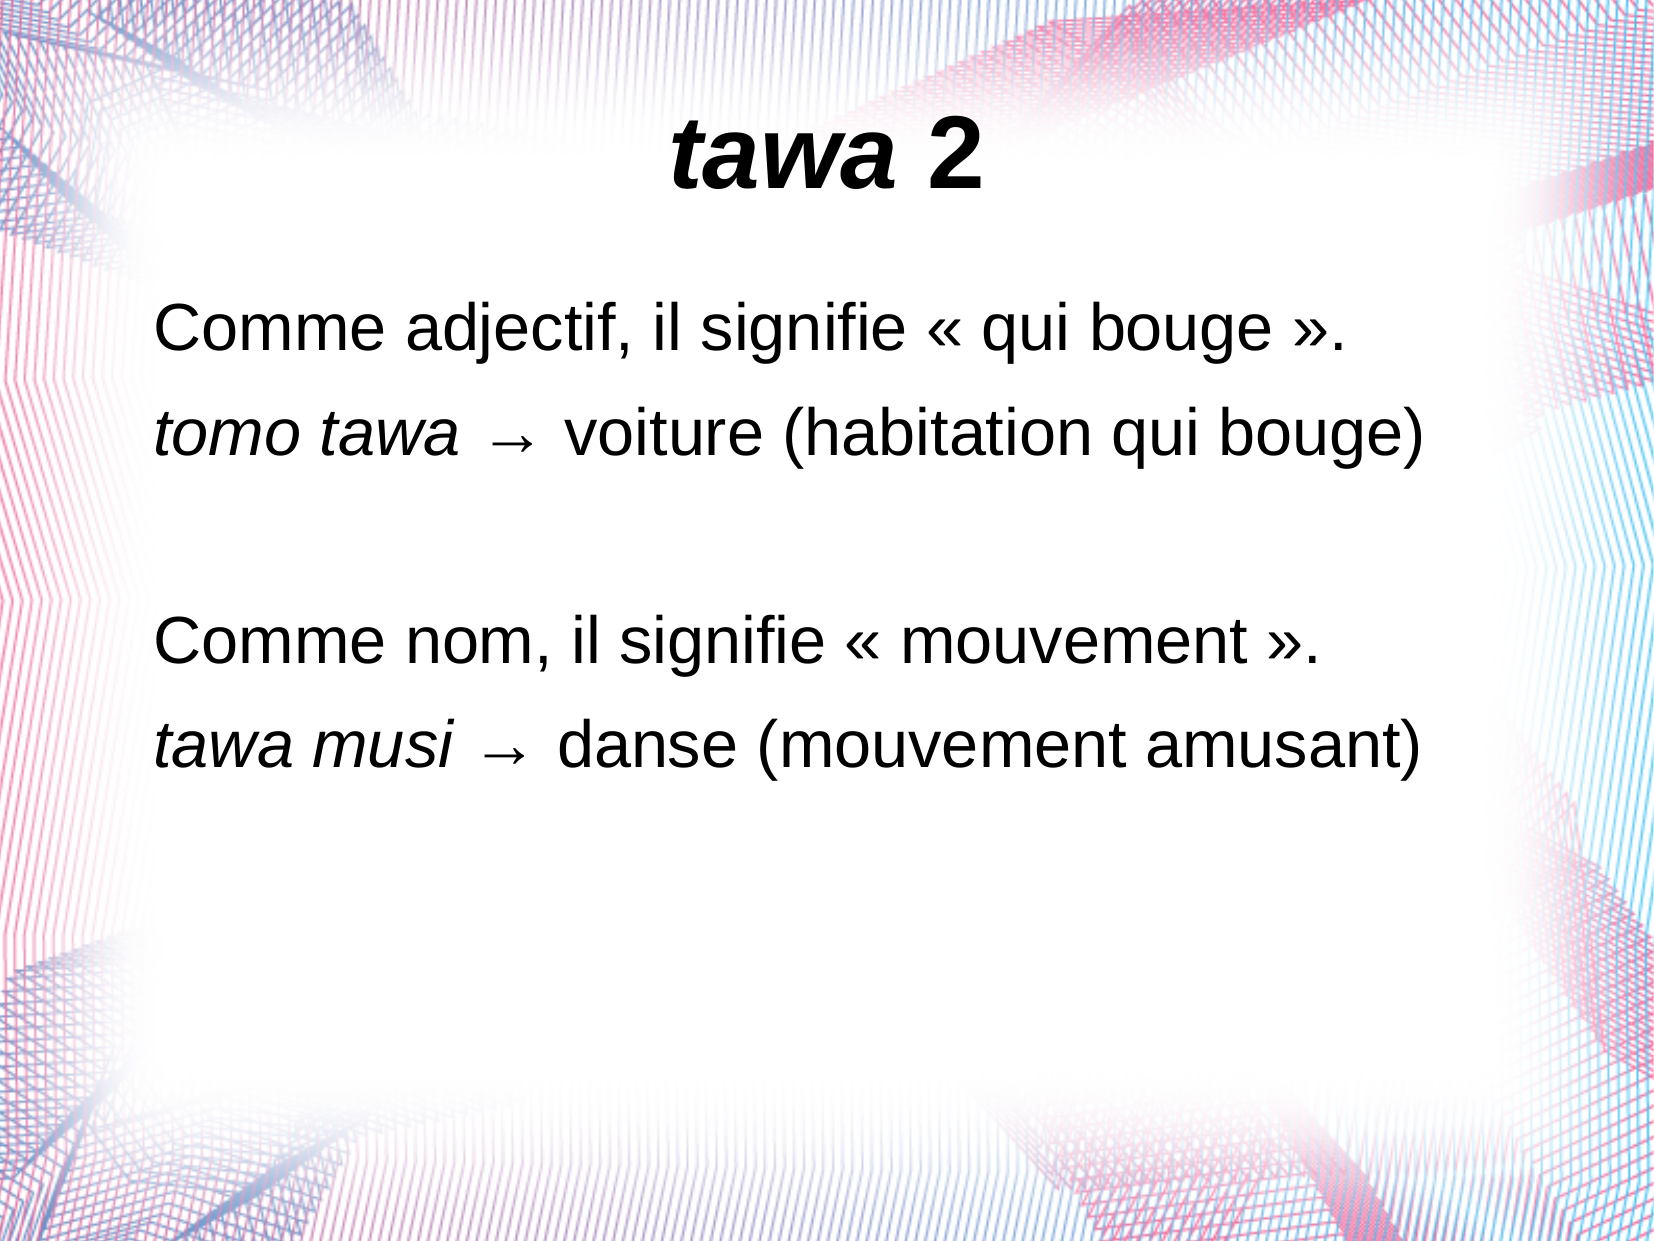

# tawa 2
Comme adjectif, il signifie « qui bouge ».
tomo tawa → voiture (habitation qui bouge)
Comme nom, il signifie « mouvement ».
tawa musi → danse (mouvement amusant)